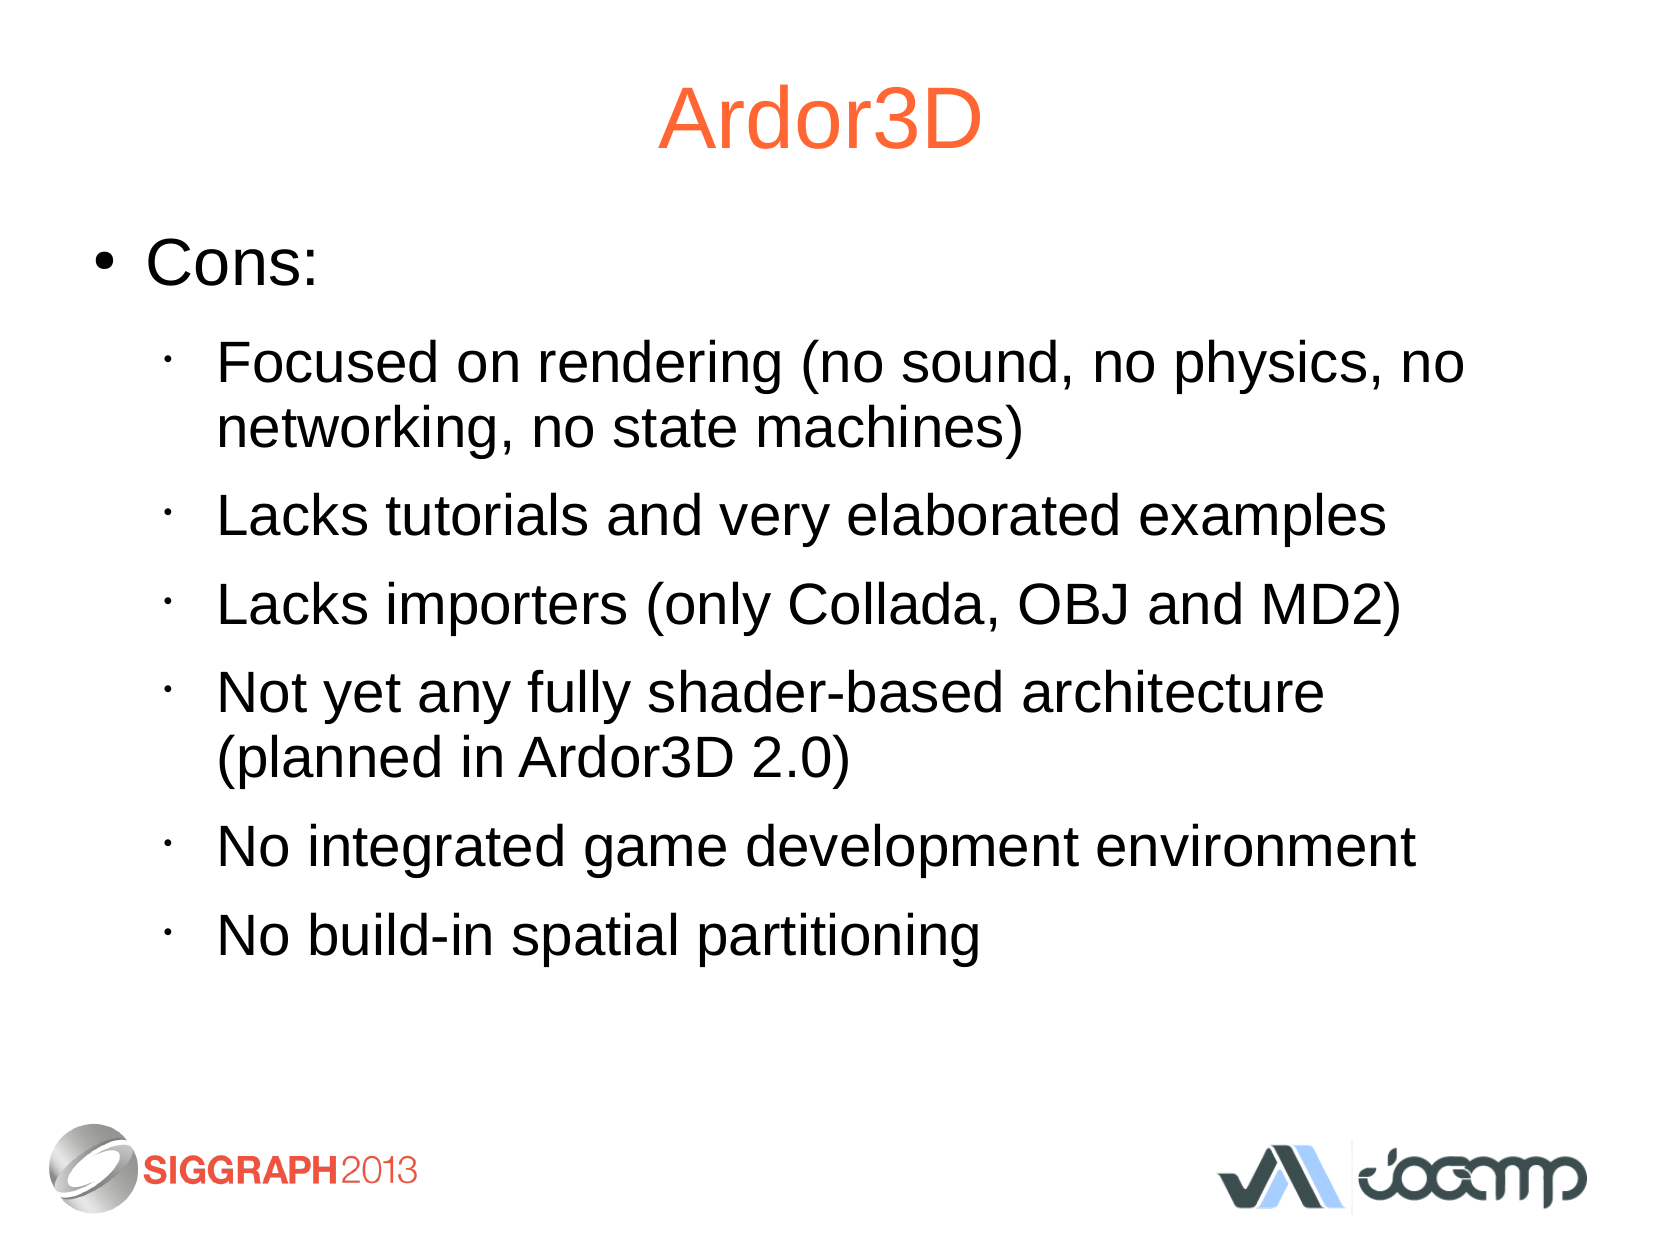

# Ardor3D
Cons:
Focused on rendering (no sound, no physics, no networking, no state machines)
Lacks tutorials and very elaborated examples
Lacks importers (only Collada, OBJ and MD2)
Not yet any fully shader-based architecture (planned in Ardor3D 2.0)
No integrated game development environment
No build-in spatial partitioning